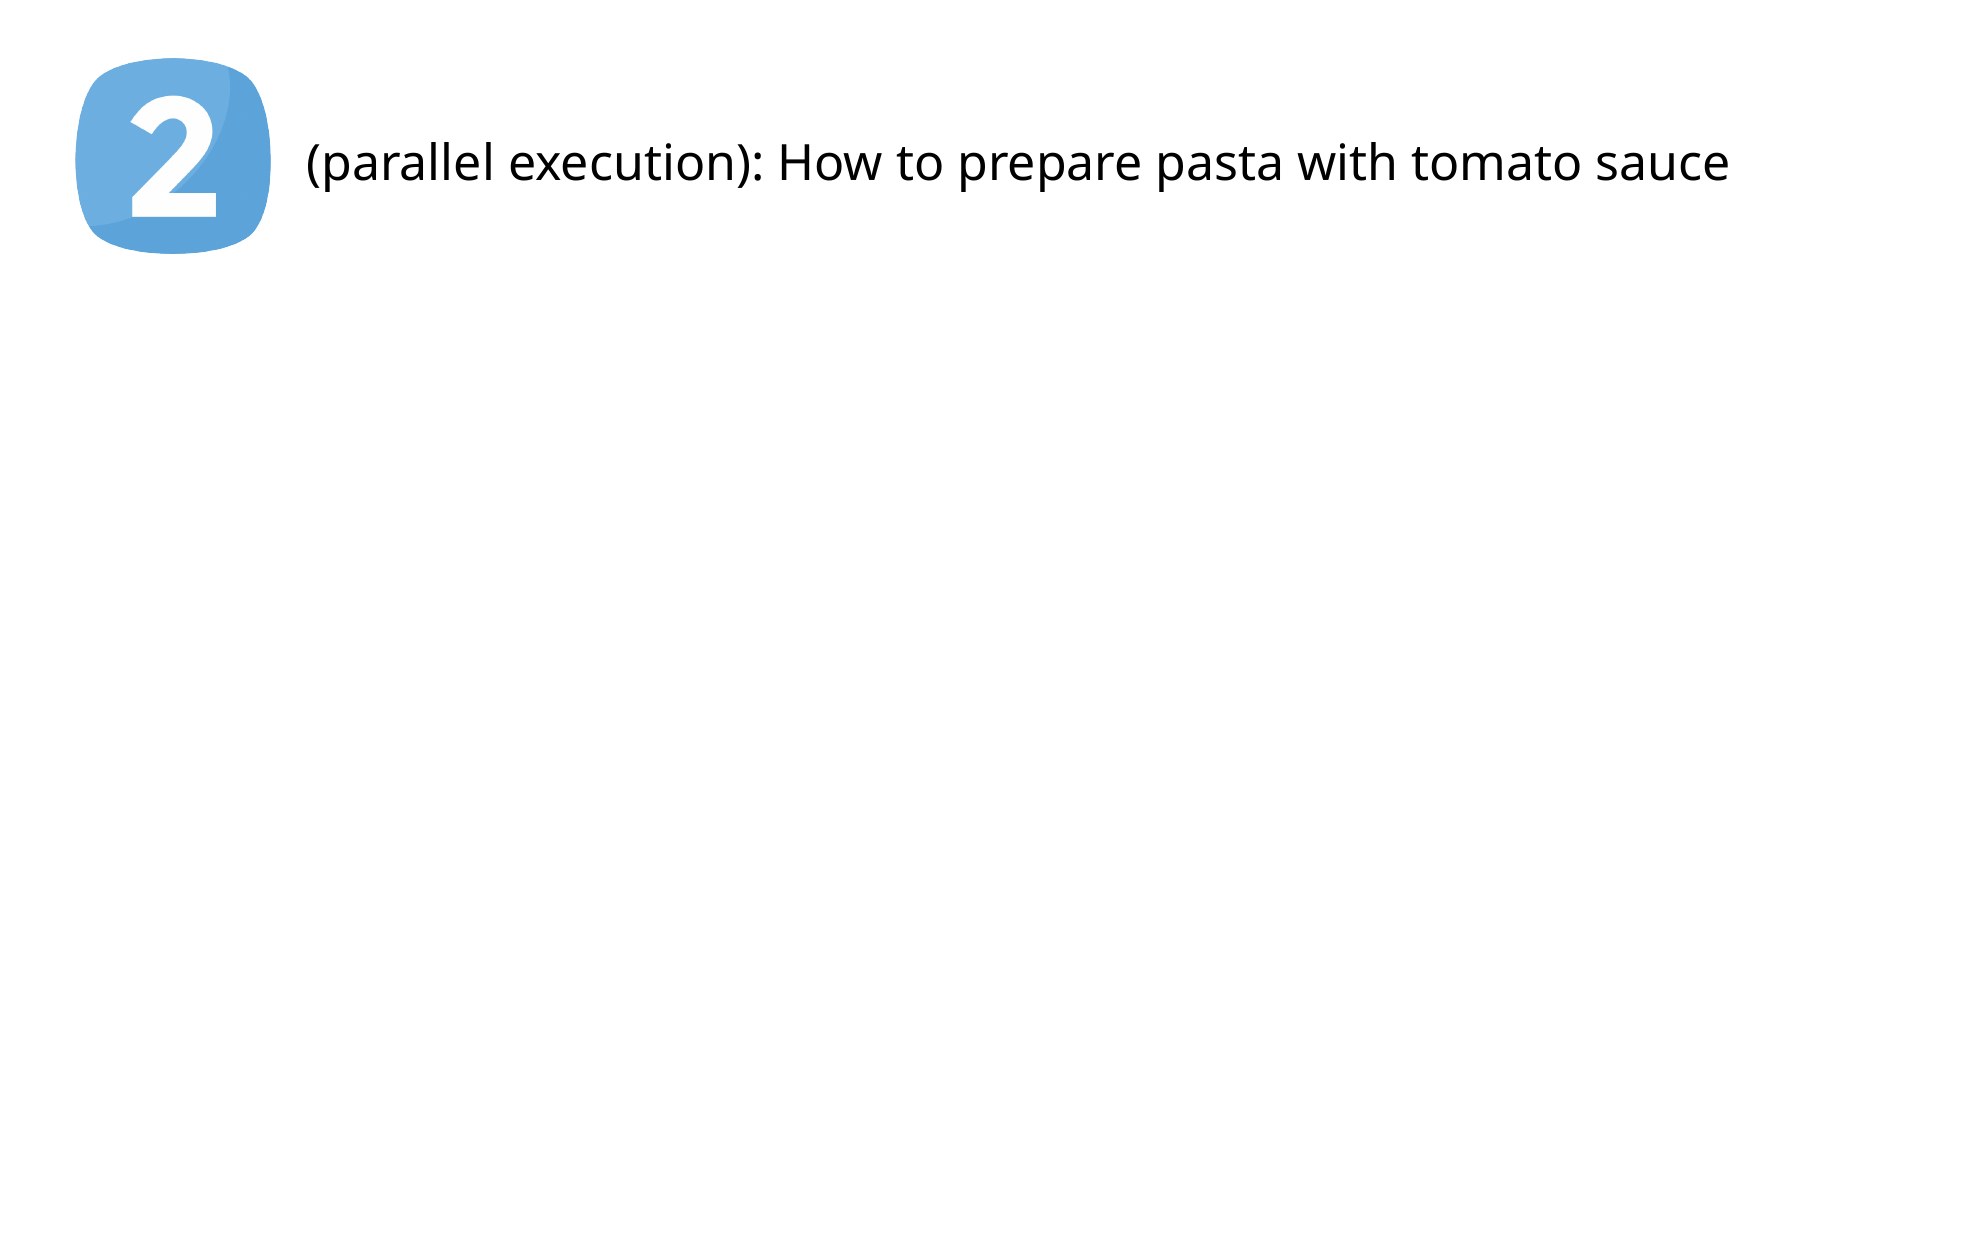

(parallel execution): How to prepare pasta with tomato sauce